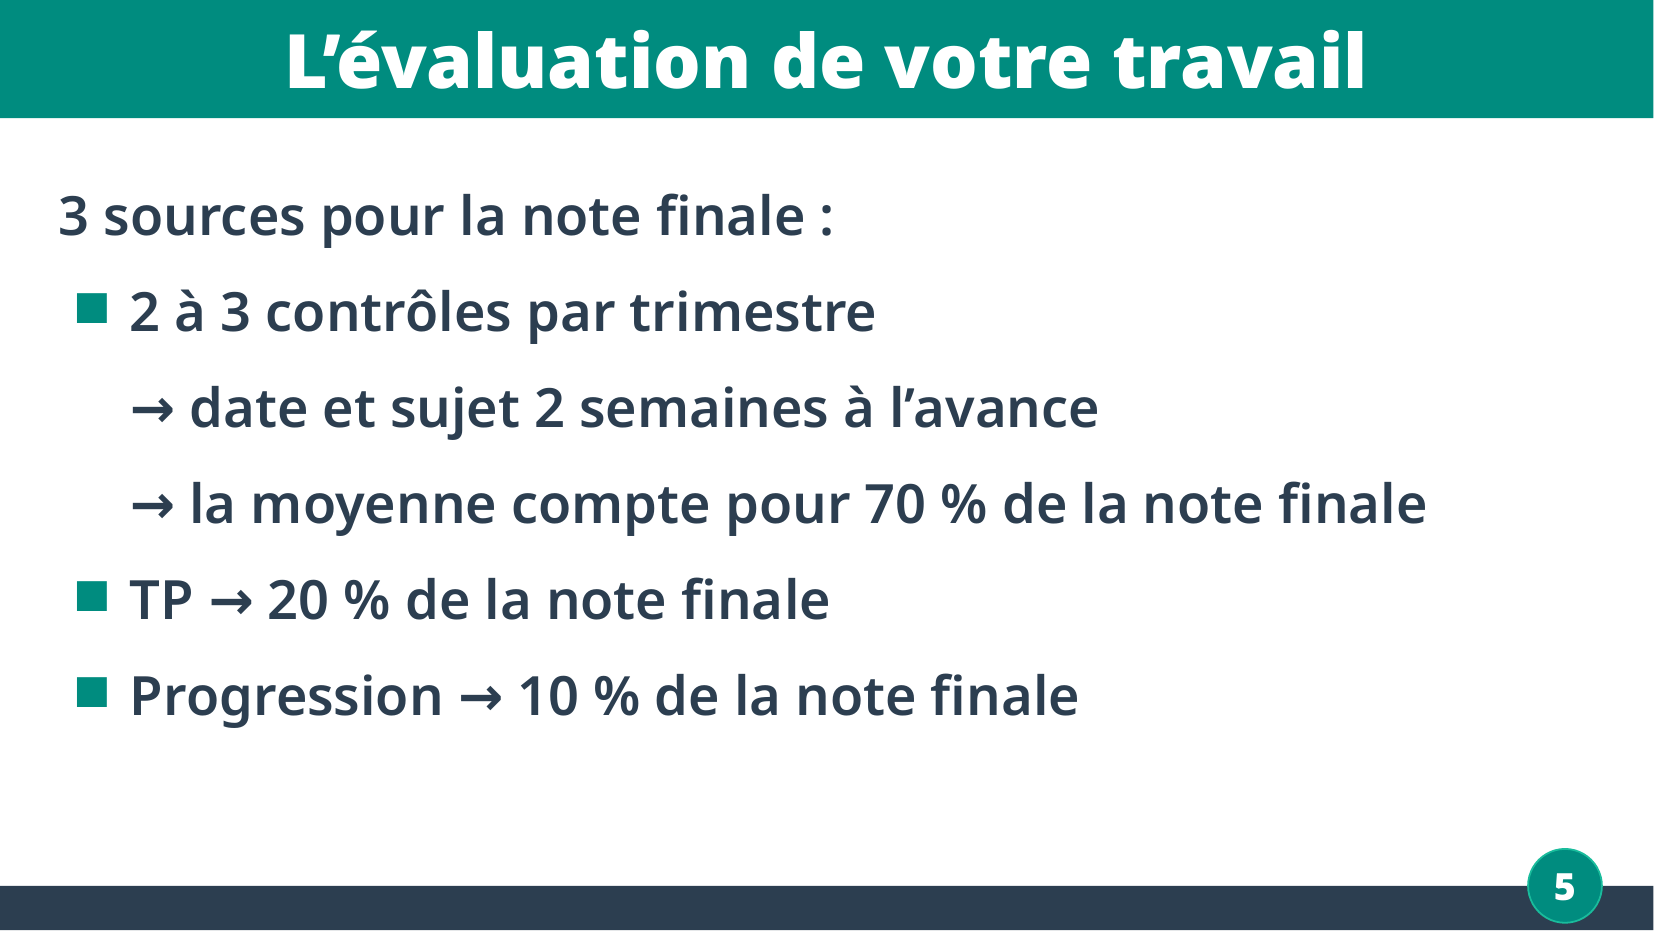

# L’évaluation de votre travail
3 sources pour la note finale :
2 à 3 contrôles par trimestre
→ date et sujet 2 semaines à l’avance
→ la moyenne compte pour 70 % de la note finale
TP → 20 % de la note finale
Progression → 10 % de la note finale